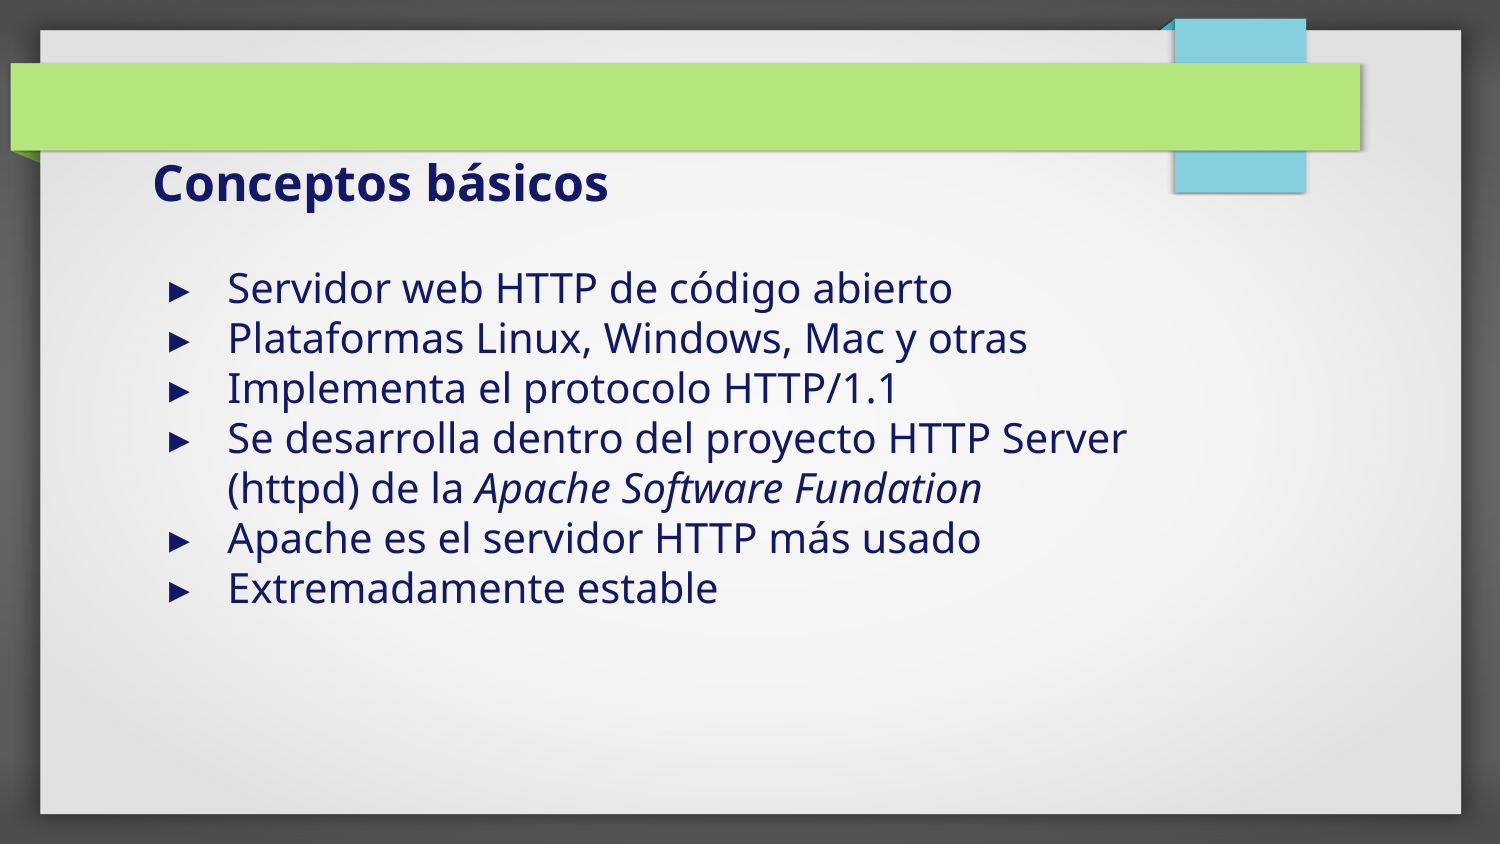

# Conceptos básicos
Servidor web HTTP de código abierto
Plataformas Linux, Windows, Mac y otras
Implementa el protocolo HTTP/1.1
Se desarrolla dentro del proyecto HTTP Server (httpd) de la Apache Software Fundation
Apache es el servidor HTTP más usado
Extremadamente estable